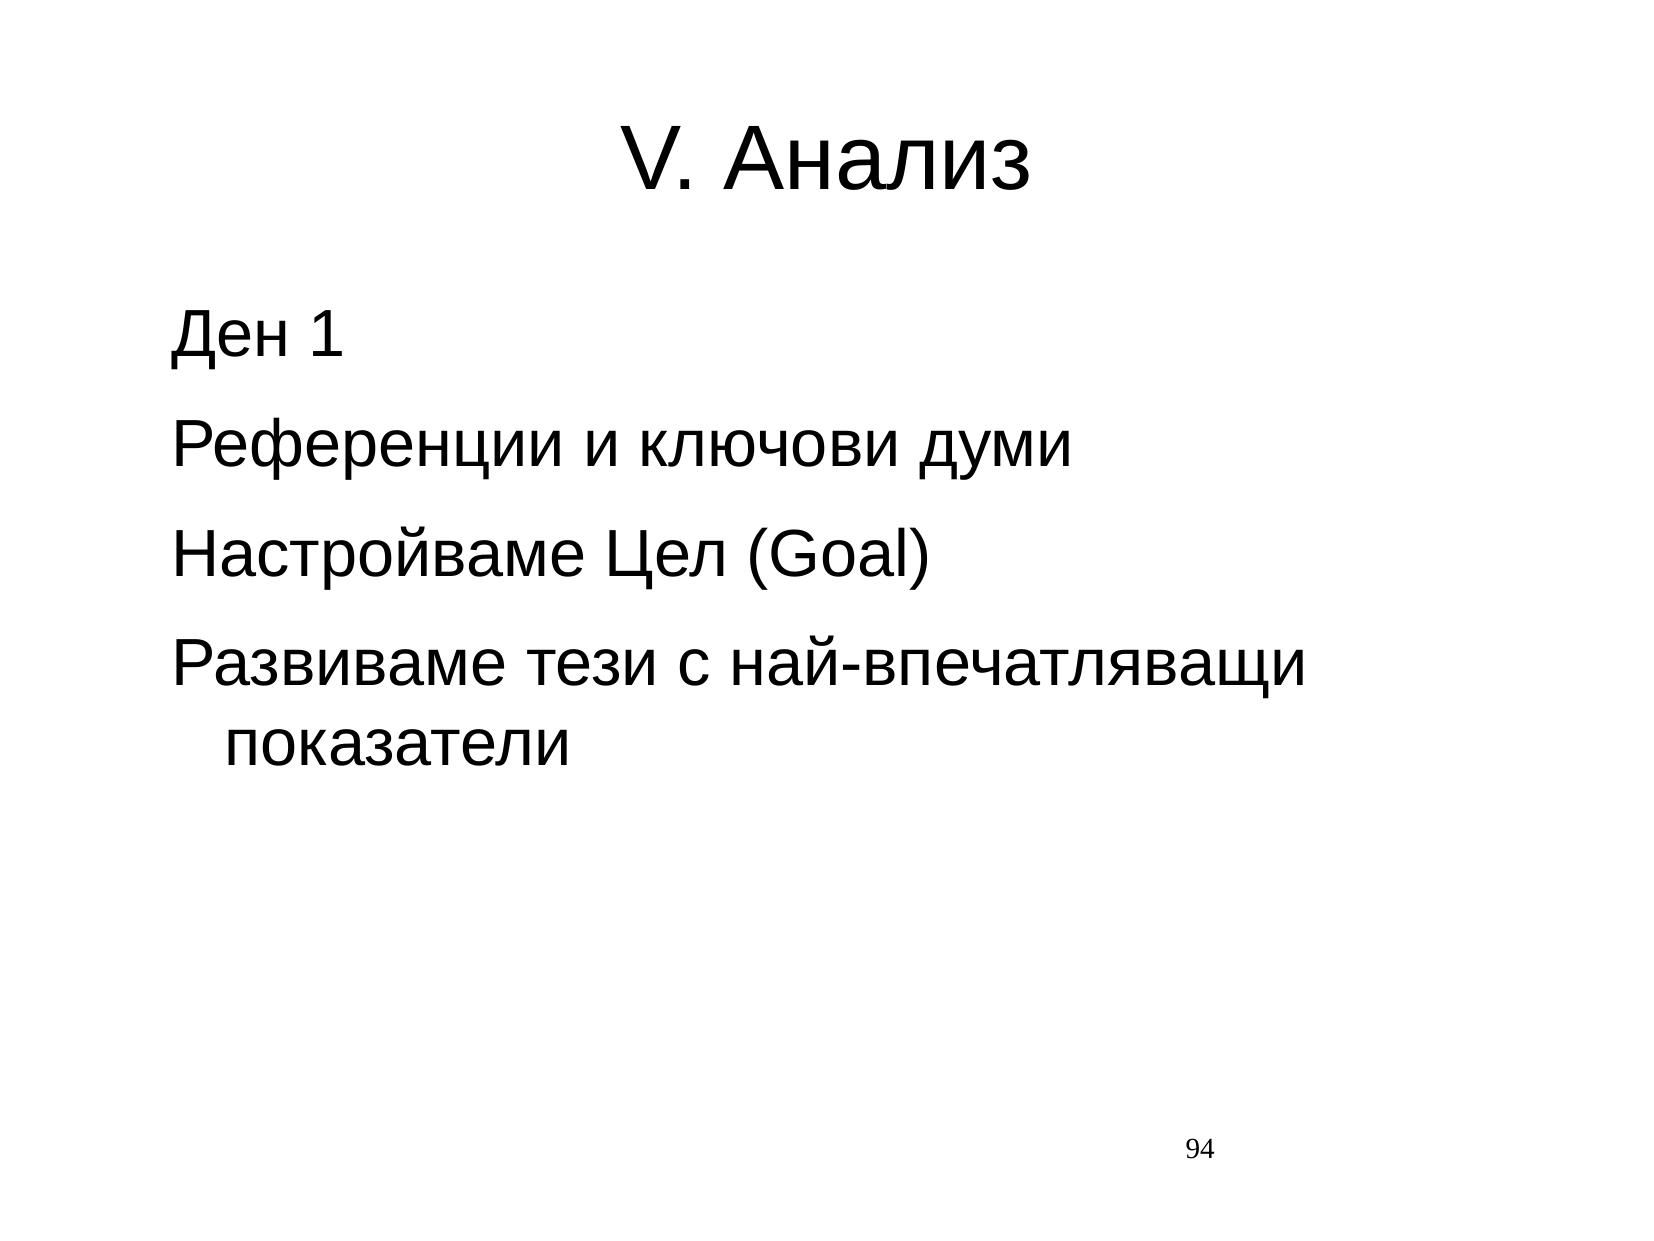

# V. Анализ
Ден 1
Референции и ключови думи
Настройваме Цел (Goal)
Развиваме тези с най-впечатляващи показатели